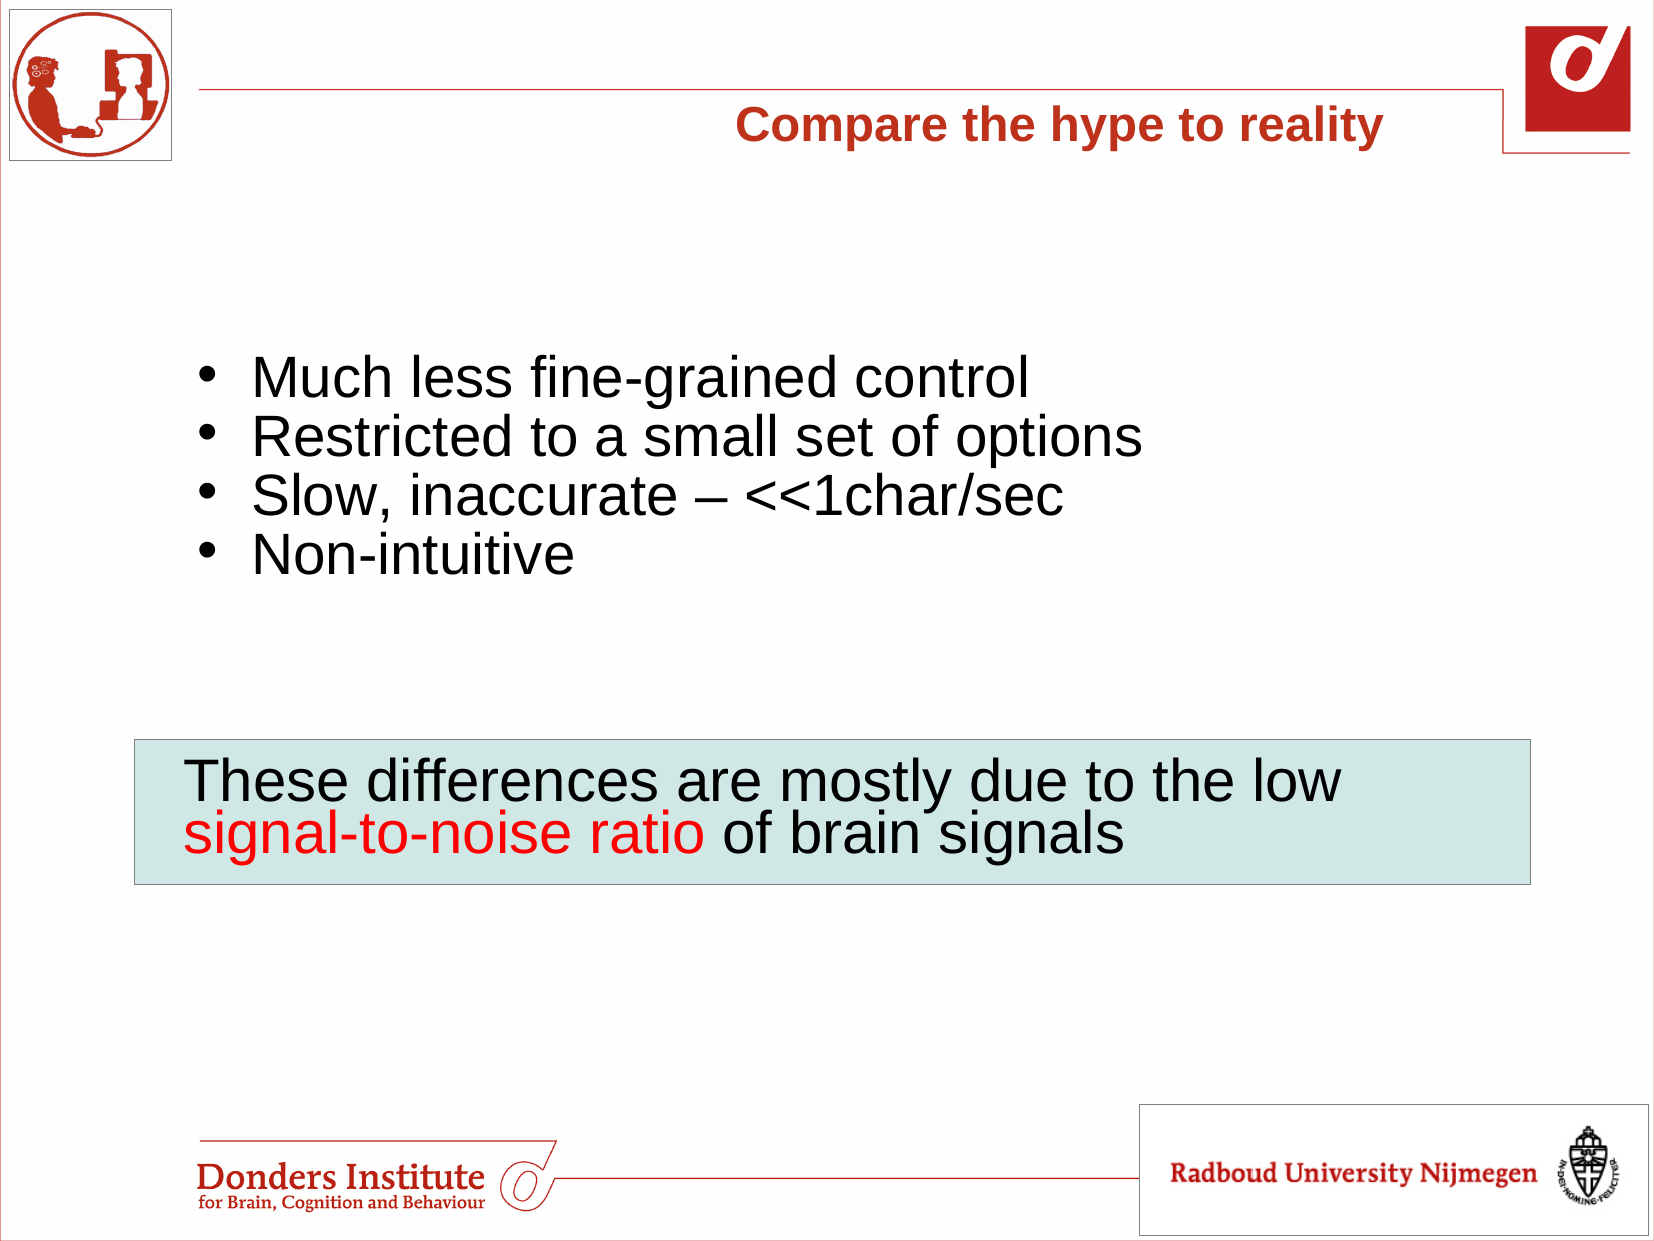

# Compare the hype to reality
Much less fine-grained control
Restricted to a small set of options
Slow, inaccurate – <<1char/sec
Non-intuitive
These differences are mostly due to the low signal-to-noise ratio of brain signals